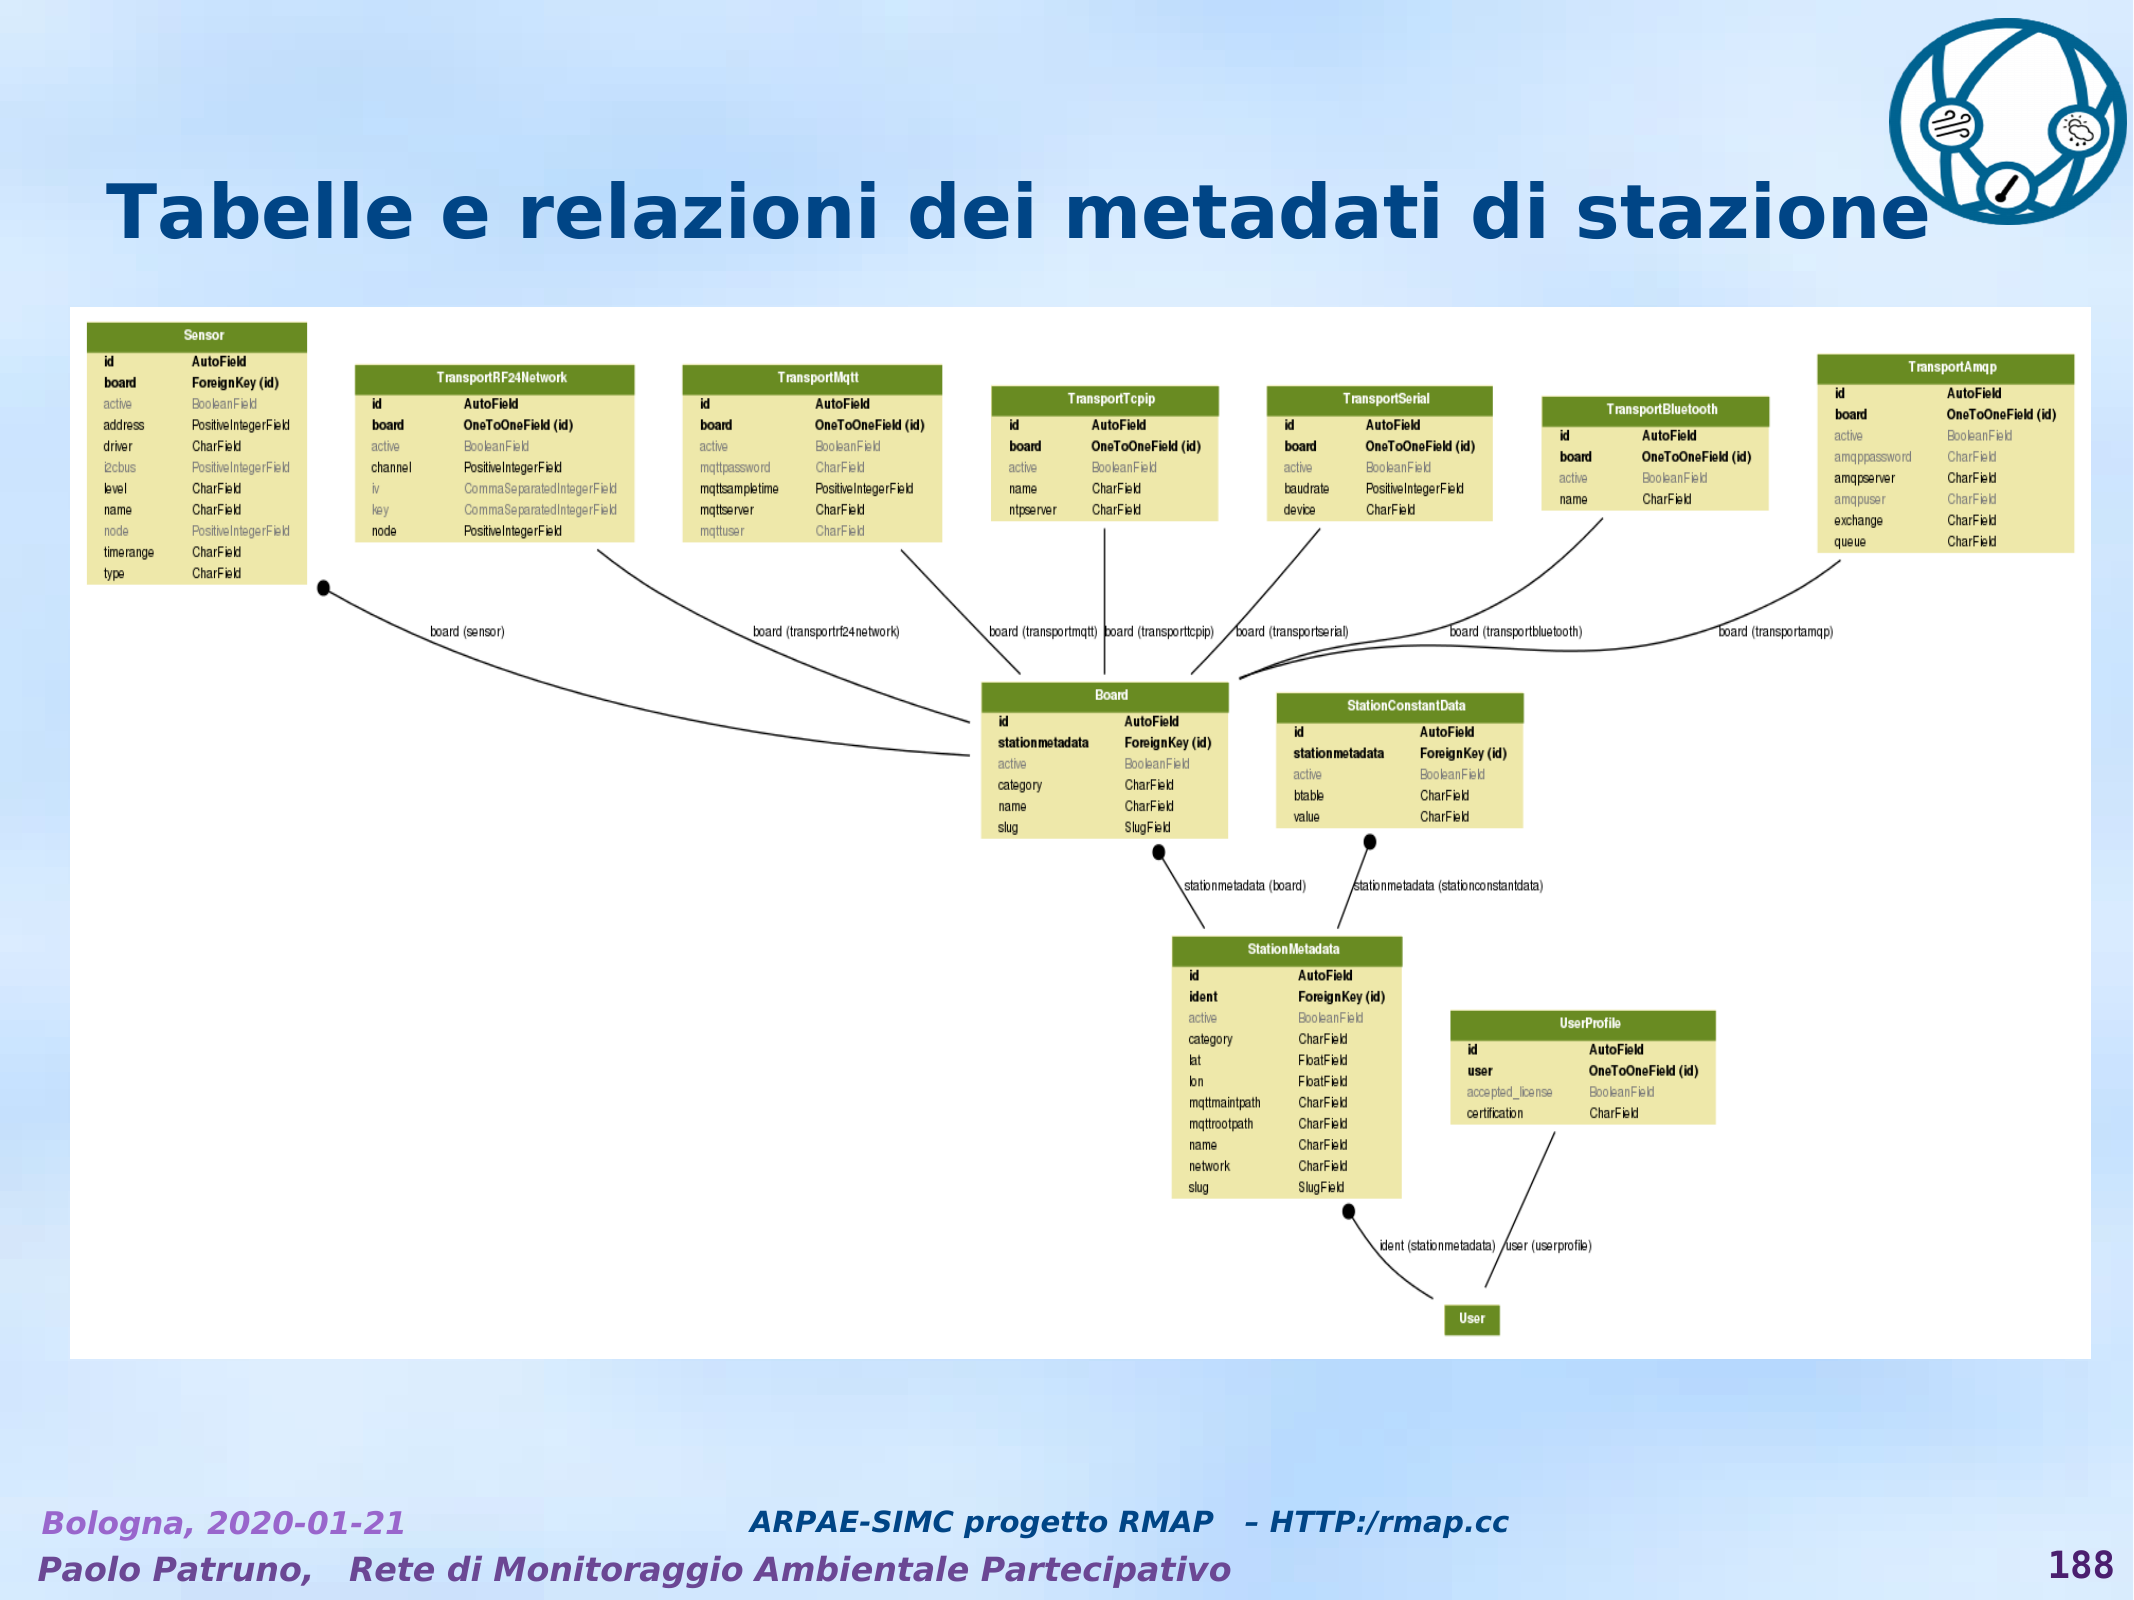

# Tabelle e relazioni dei metadati di stazione